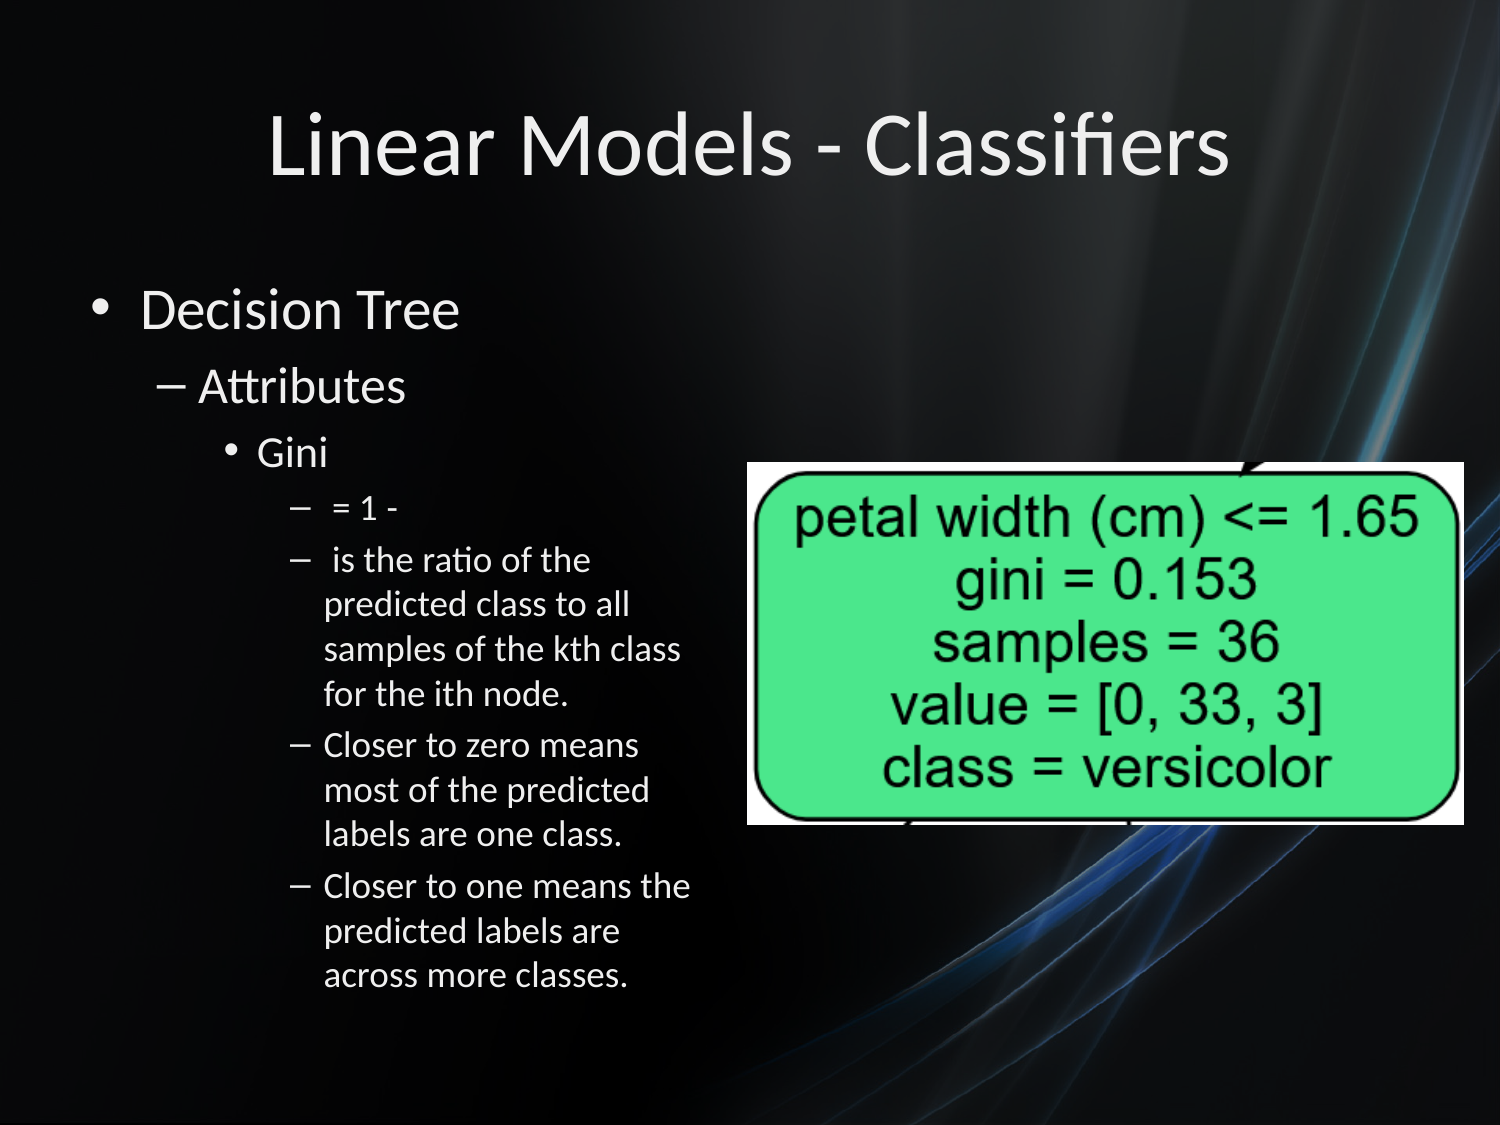

# Linear Models - Classifiers
Decision Tree
Attributes
Gini
 = 1 -
 is the ratio of the predicted class to all samples of the kth class for the ith node.
Closer to zero means most of the predicted labels are one class.
Closer to one means the predicted labels are across more classes.